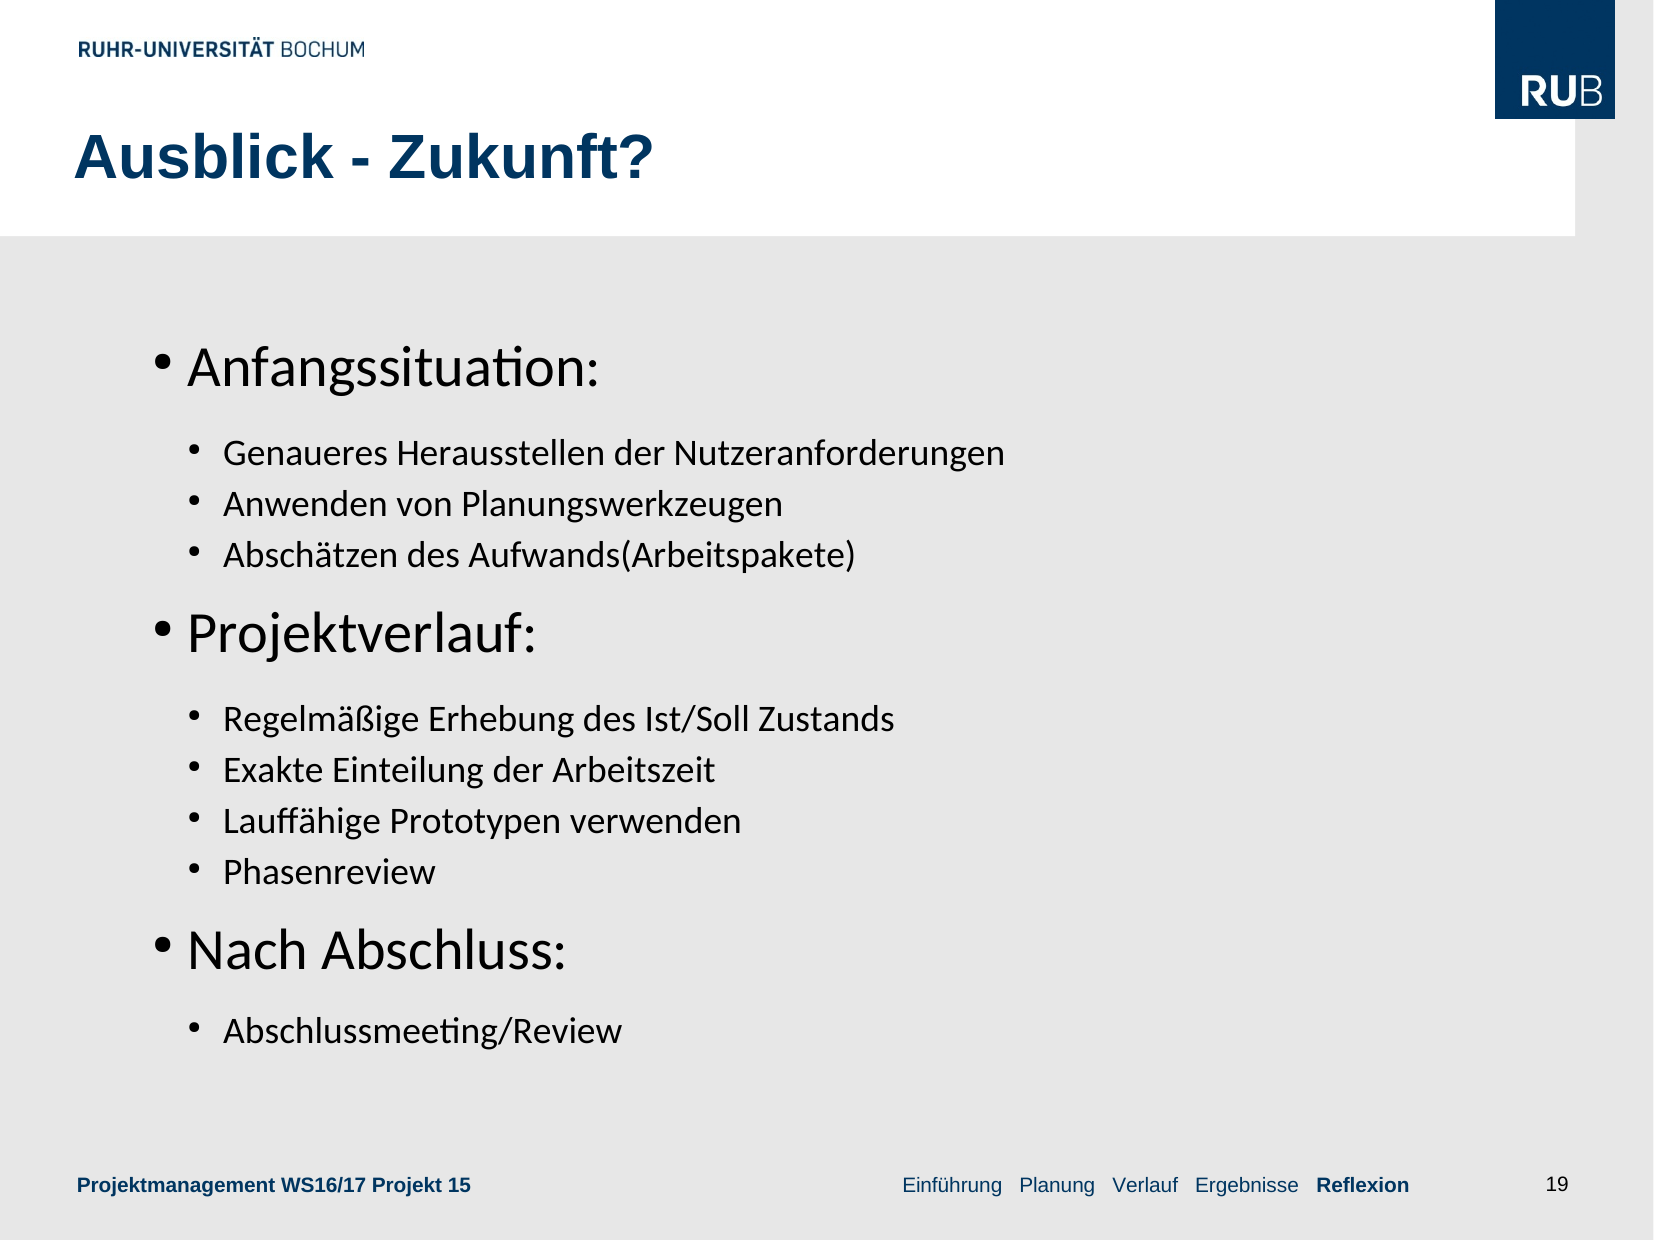

Ausblick - Zukunft?
Anfangssituation:
Genaueres Herausstellen der Nutzeranforderungen
Anwenden von Planungswerkzeugen
Abschätzen des Aufwands(Arbeitspakete)
Projektverlauf:
Regelmäßige Erhebung des Ist/Soll Zustands
Exakte Einteilung der Arbeitszeit
Lauffähige Prototypen verwenden
Phasenreview
Nach Abschluss:
Abschlussmeeting/Review
Projektmanagement WS16/17 Projekt 15 			Einführung Planung Verlauf Ergebnisse Reflexion